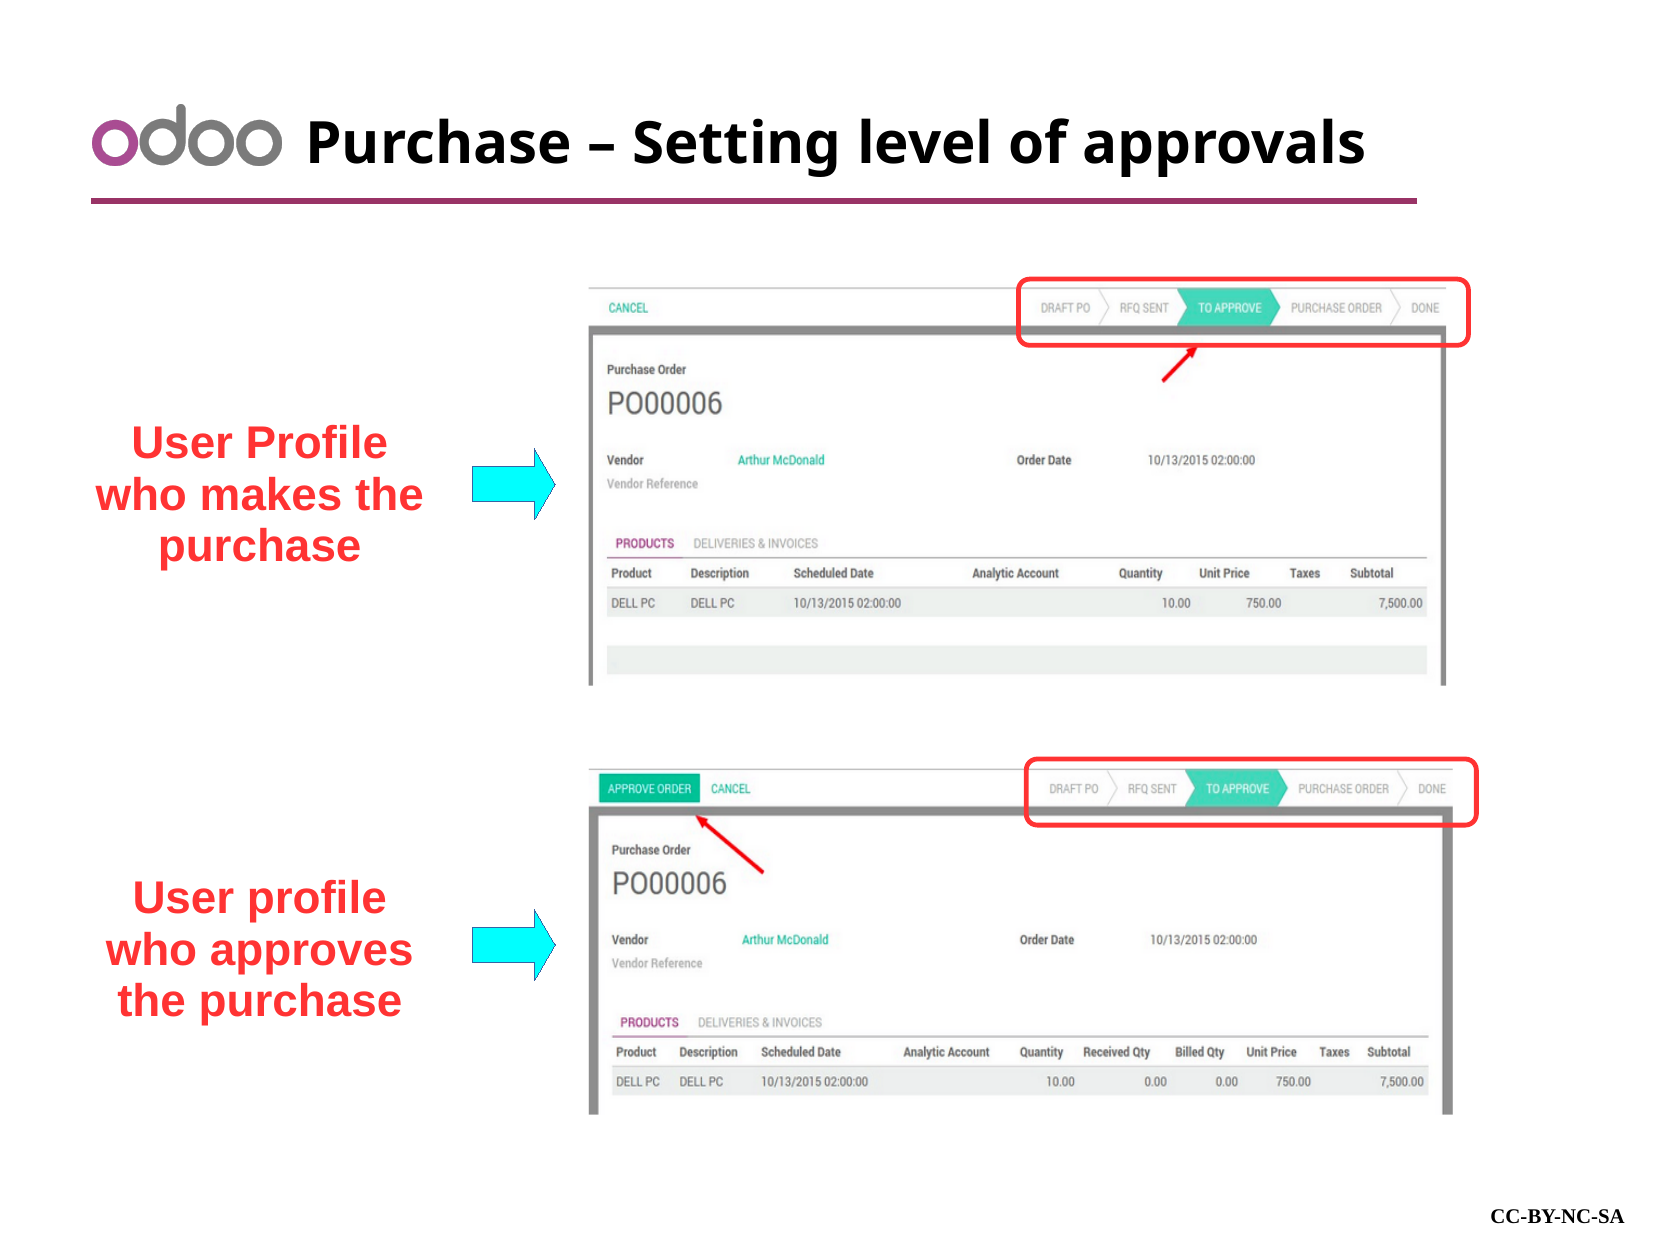

# Purchase – Setting level of approvals
User Profile who makes the purchase
User profile who approves the purchase